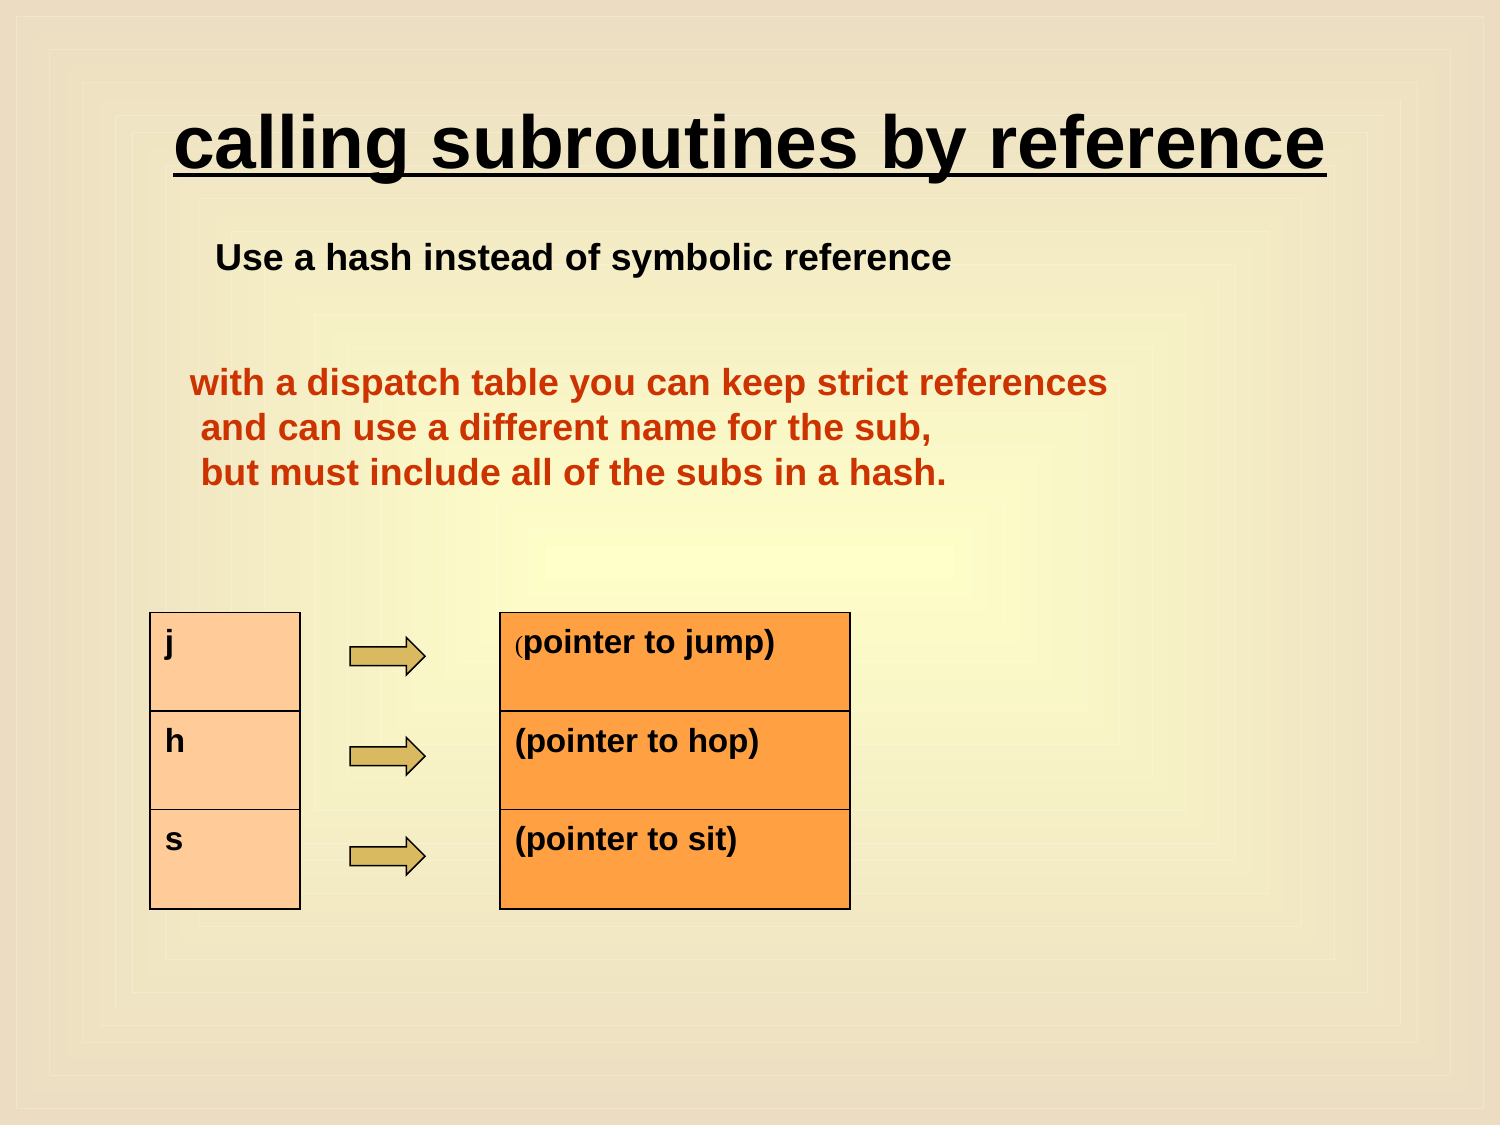

# calling subroutines by reference
Use a hash instead of symbolic reference
with a dispatch table you can keep strict references
 and can use a different name for the sub,
 but must include all of the subs in a hash.
j
h
s
(pointer to jump)
(pointer to hop)
(pointer to sit)